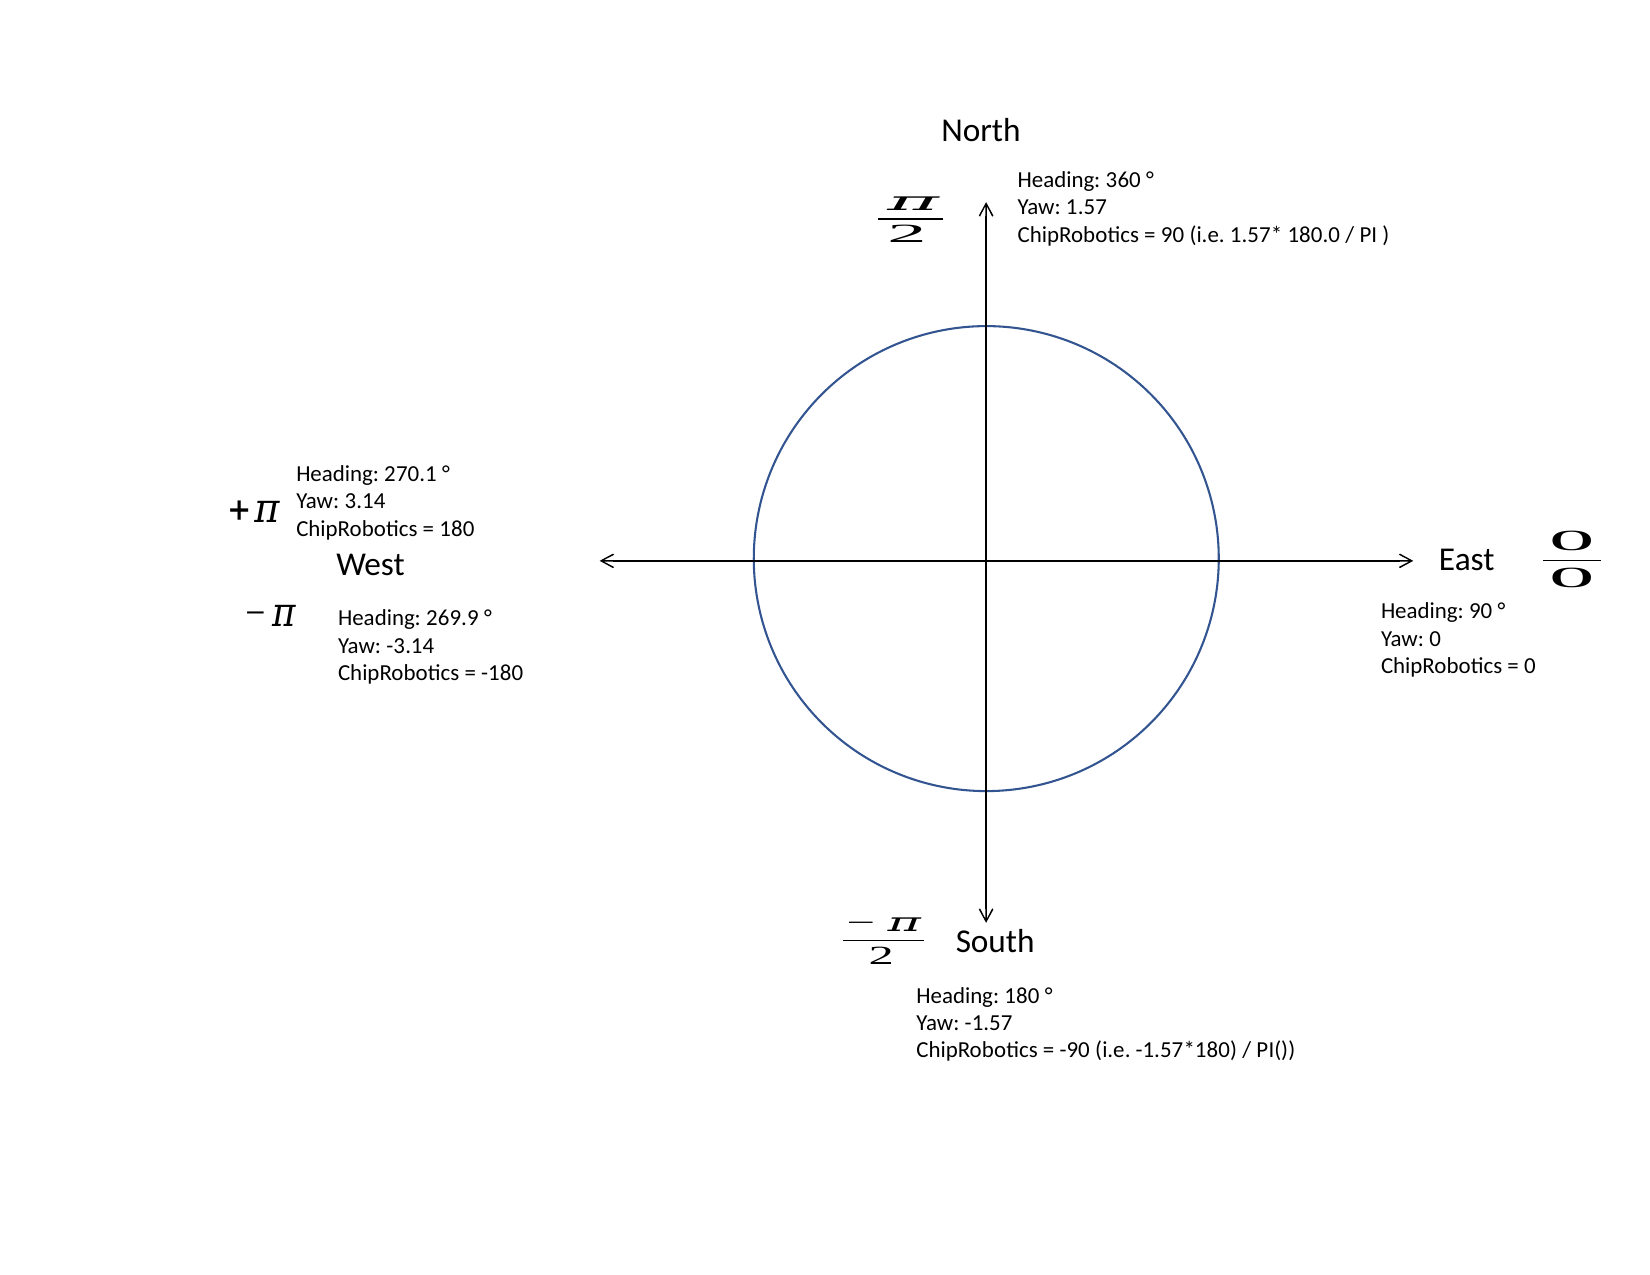

North
Heading: 360 °
Yaw: 1.57
ChipRobotics = 90 (i.e. 1.57* 180.0 / PI )
Heading: 270.1 °
Yaw: 3.14
ChipRobotics = 180
East
West
Heading: 90 °
Yaw: 0
ChipRobotics = 0
Heading: 269.9 °
Yaw: -3.14
ChipRobotics = -180
South
Heading: 180 °
Yaw: -1.57
ChipRobotics = -90 (i.e. -1.57*180) / PI())